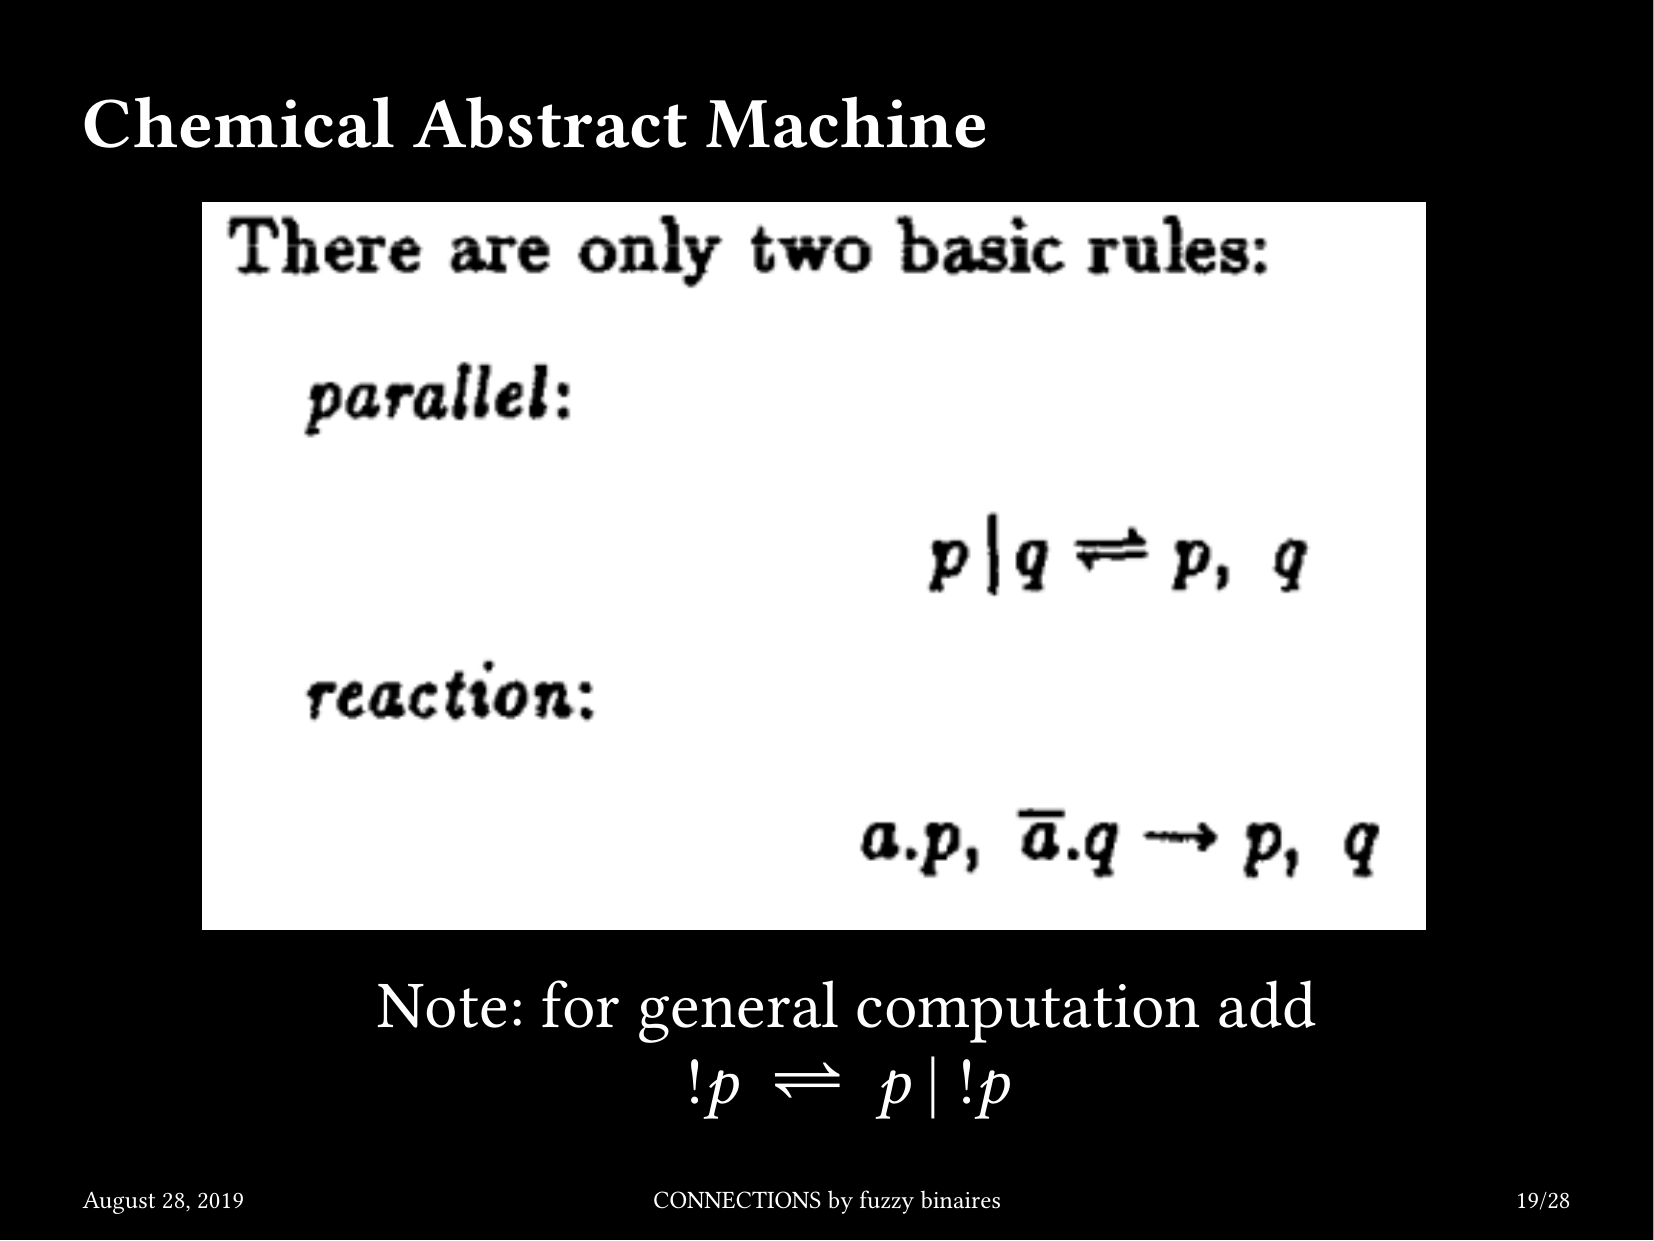

# Chemical Abstract Machine
Note: for general computation add
!p ⇌ p | !p
19